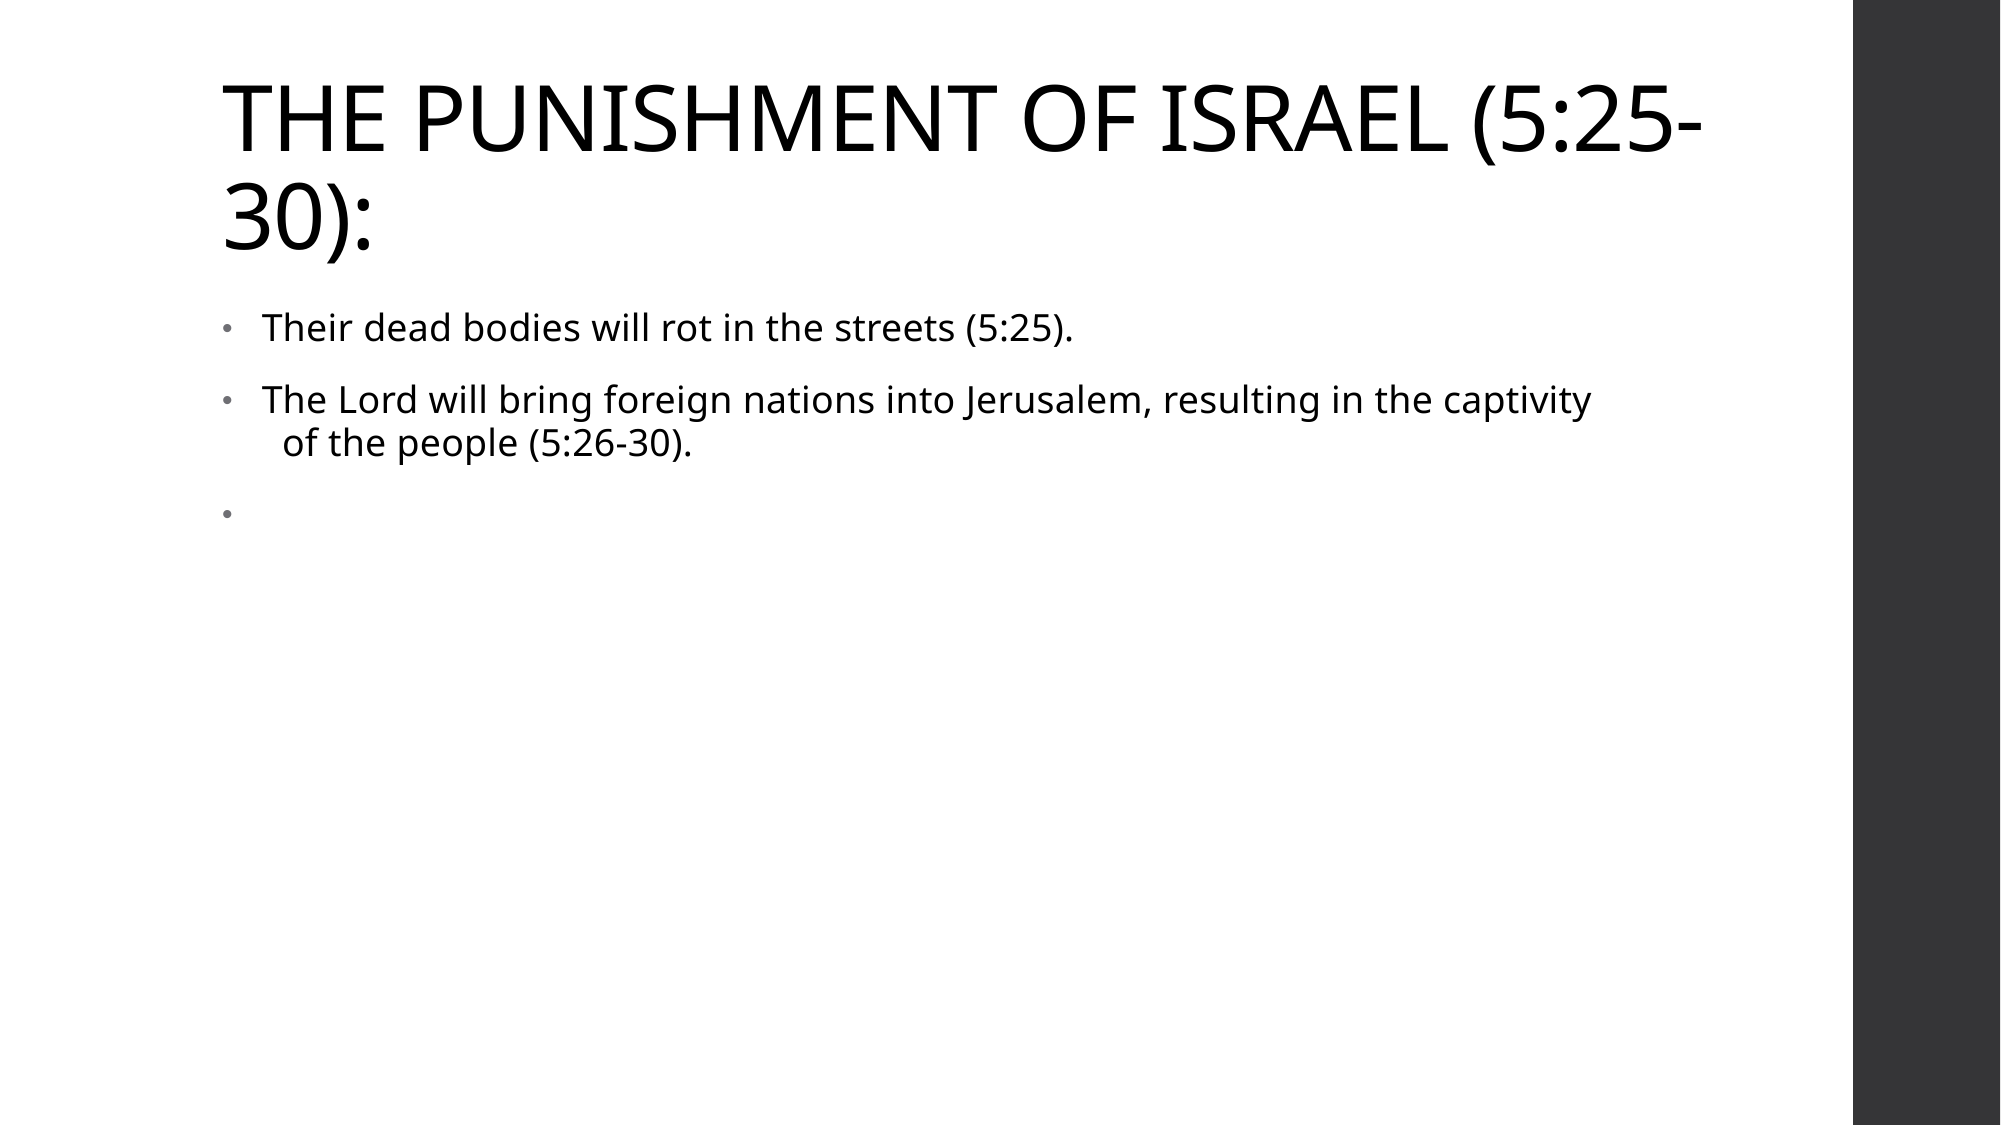

# THE PUNISHMENT OF ISRAEL (5:25-30):
 Their dead bodies will rot in the streets (5:25).
 The Lord will bring foreign nations into Jerusalem, resulting in the captivity of the people (5:26-30).